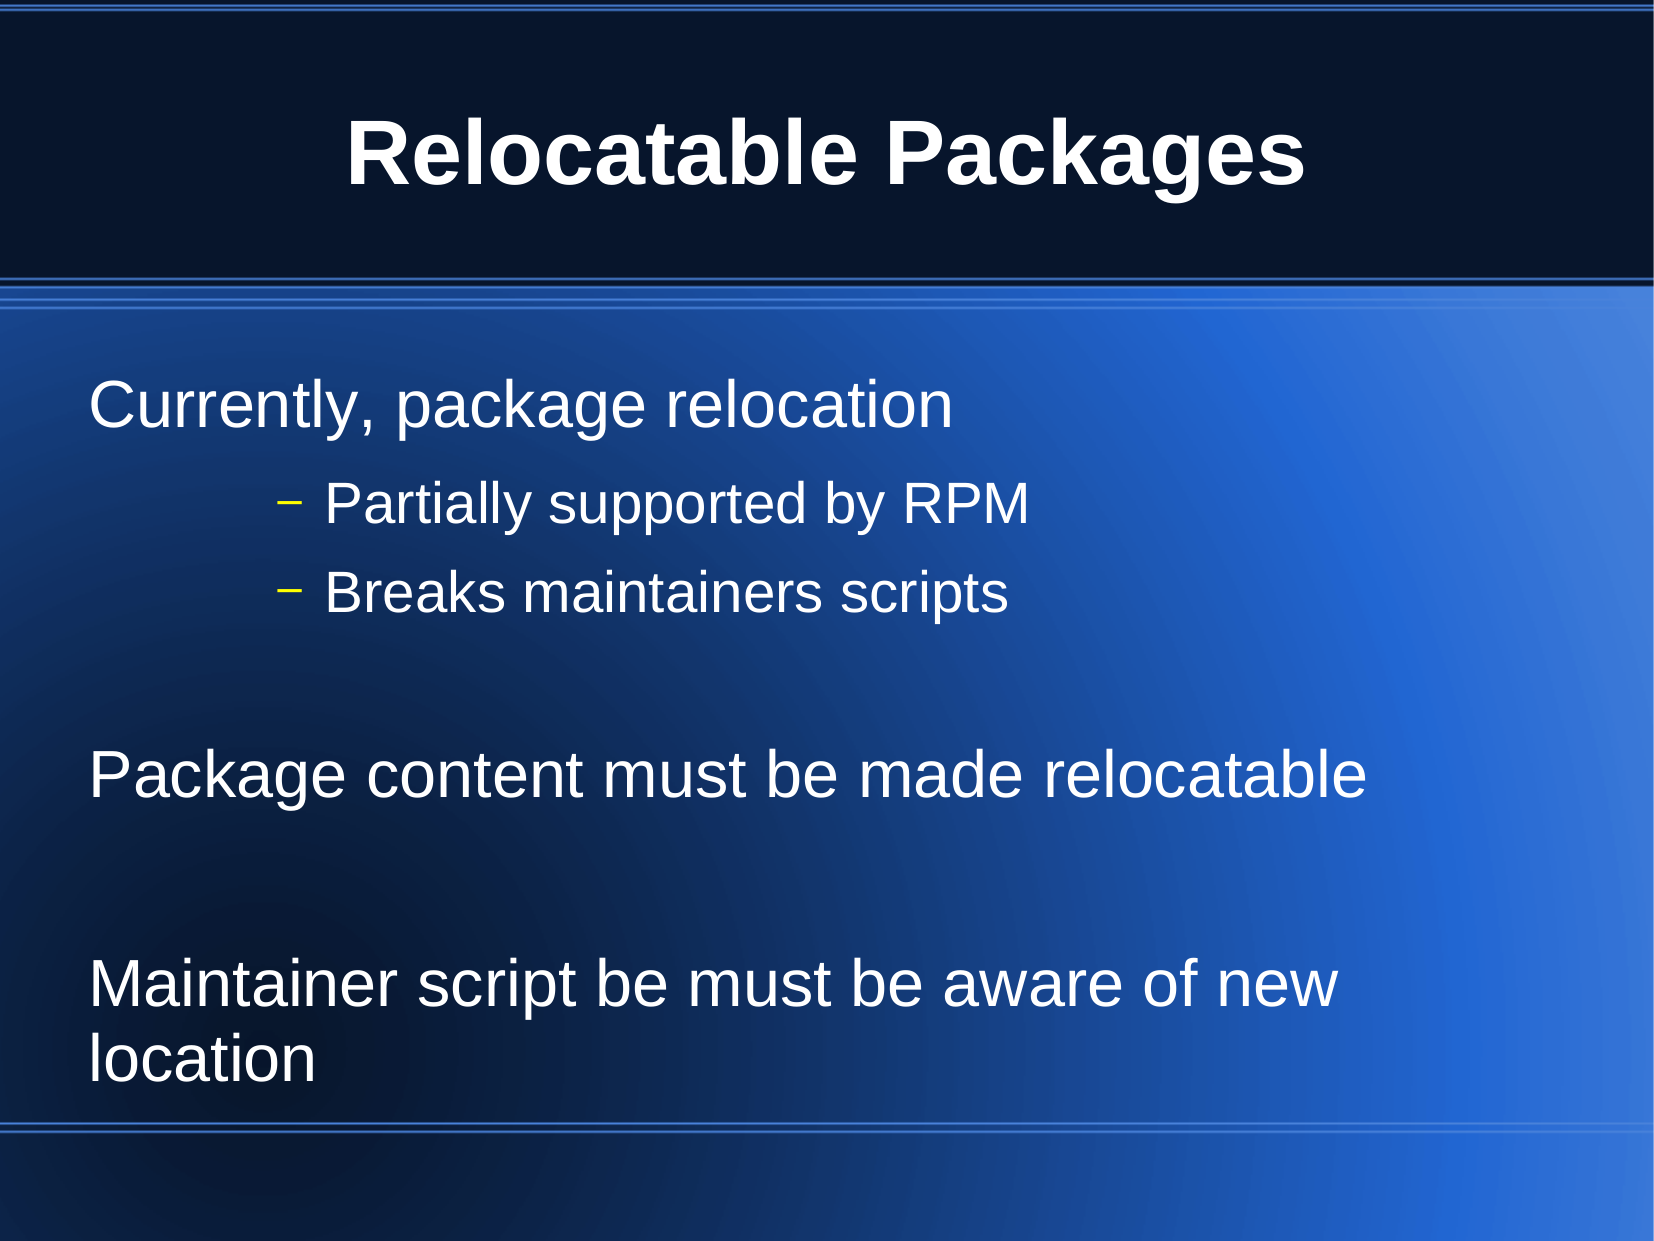

# Relocatable Packages
Currently, package relocation
Partially supported by RPM
Breaks maintainers scripts
Package content must be made relocatable
Maintainer script be must be aware of new location